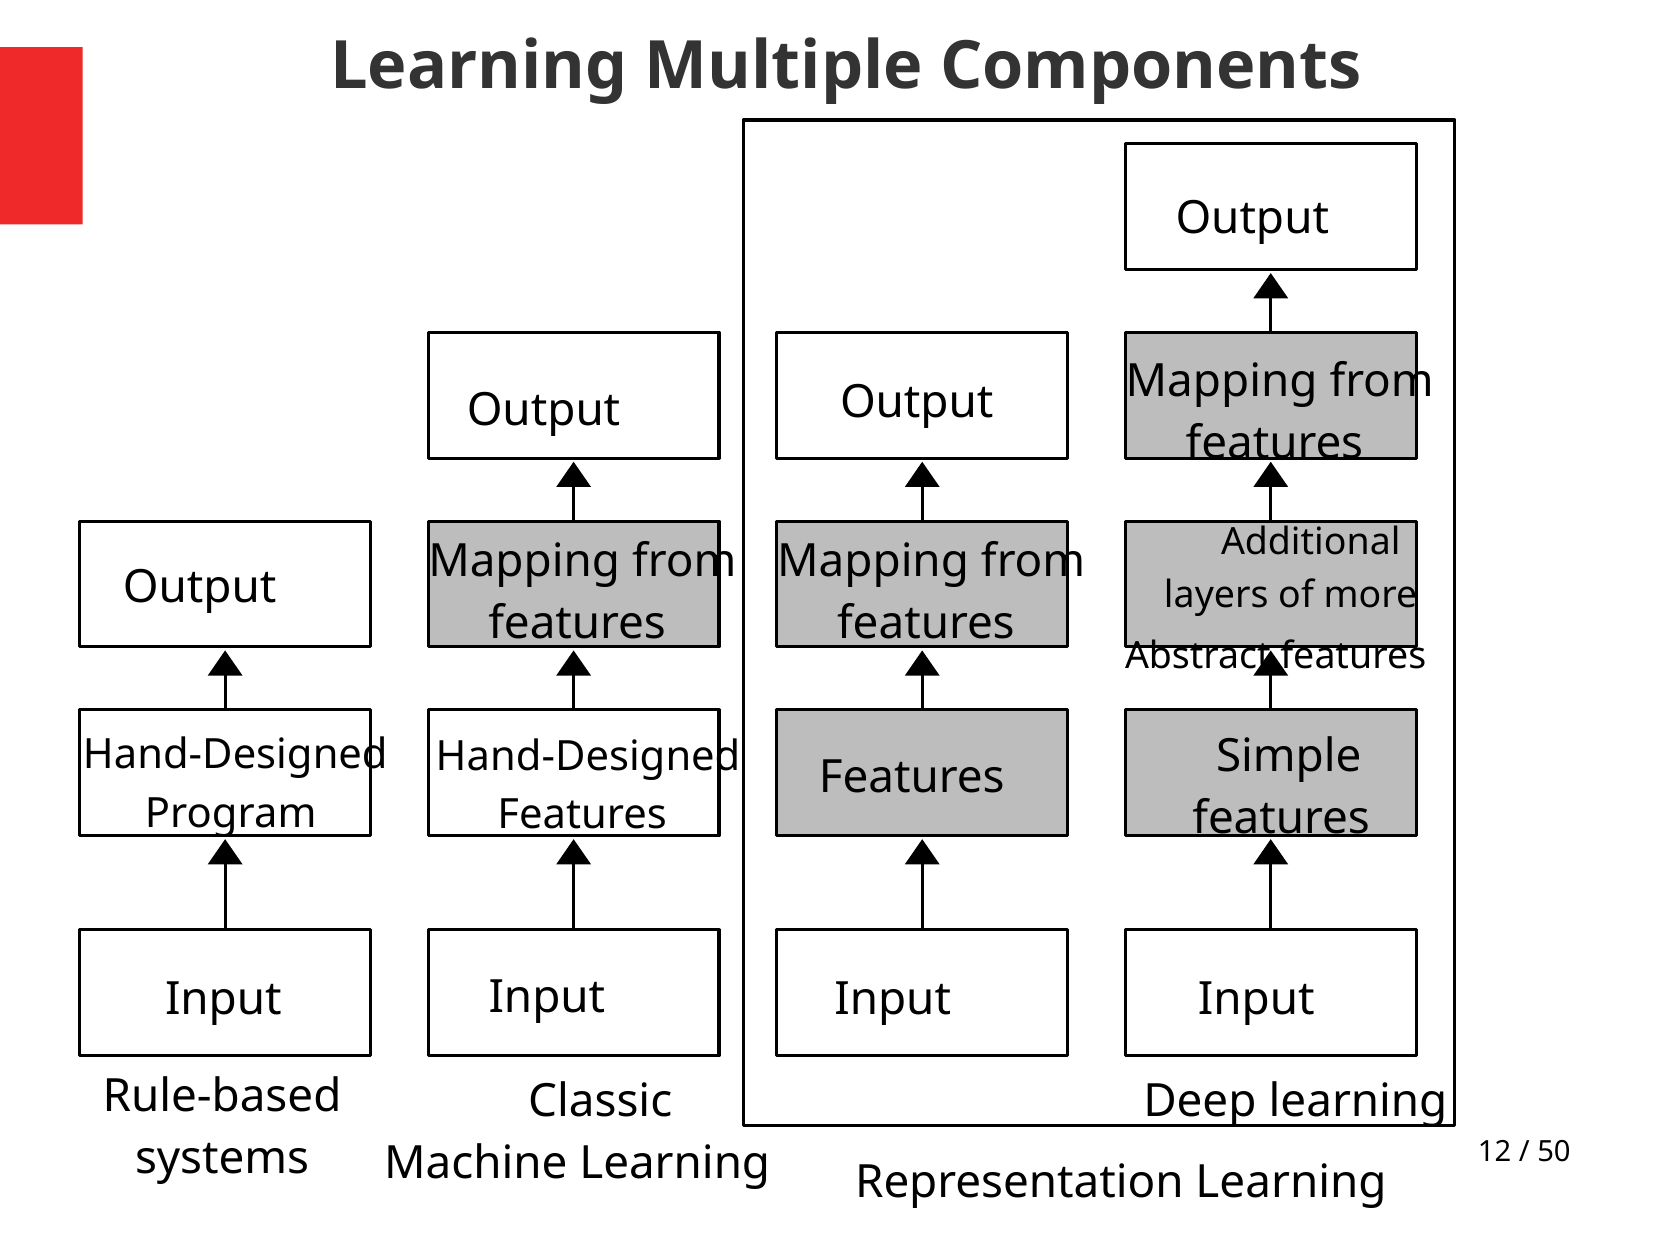

# Learning Multiple Components
Output
Mapping from
 features
Output
Output
 Additional
 layers of more
Abstract features
Mapping from
 features
Mapping from
 features
Output
 Hand-Designed
 Program
 Hand-Designed
 Features
 Simple
features
Features
Input
Input
Input
Input
Rule-based
systems
 Classic
Machine Learning
Deep learning
12
Representation Learning